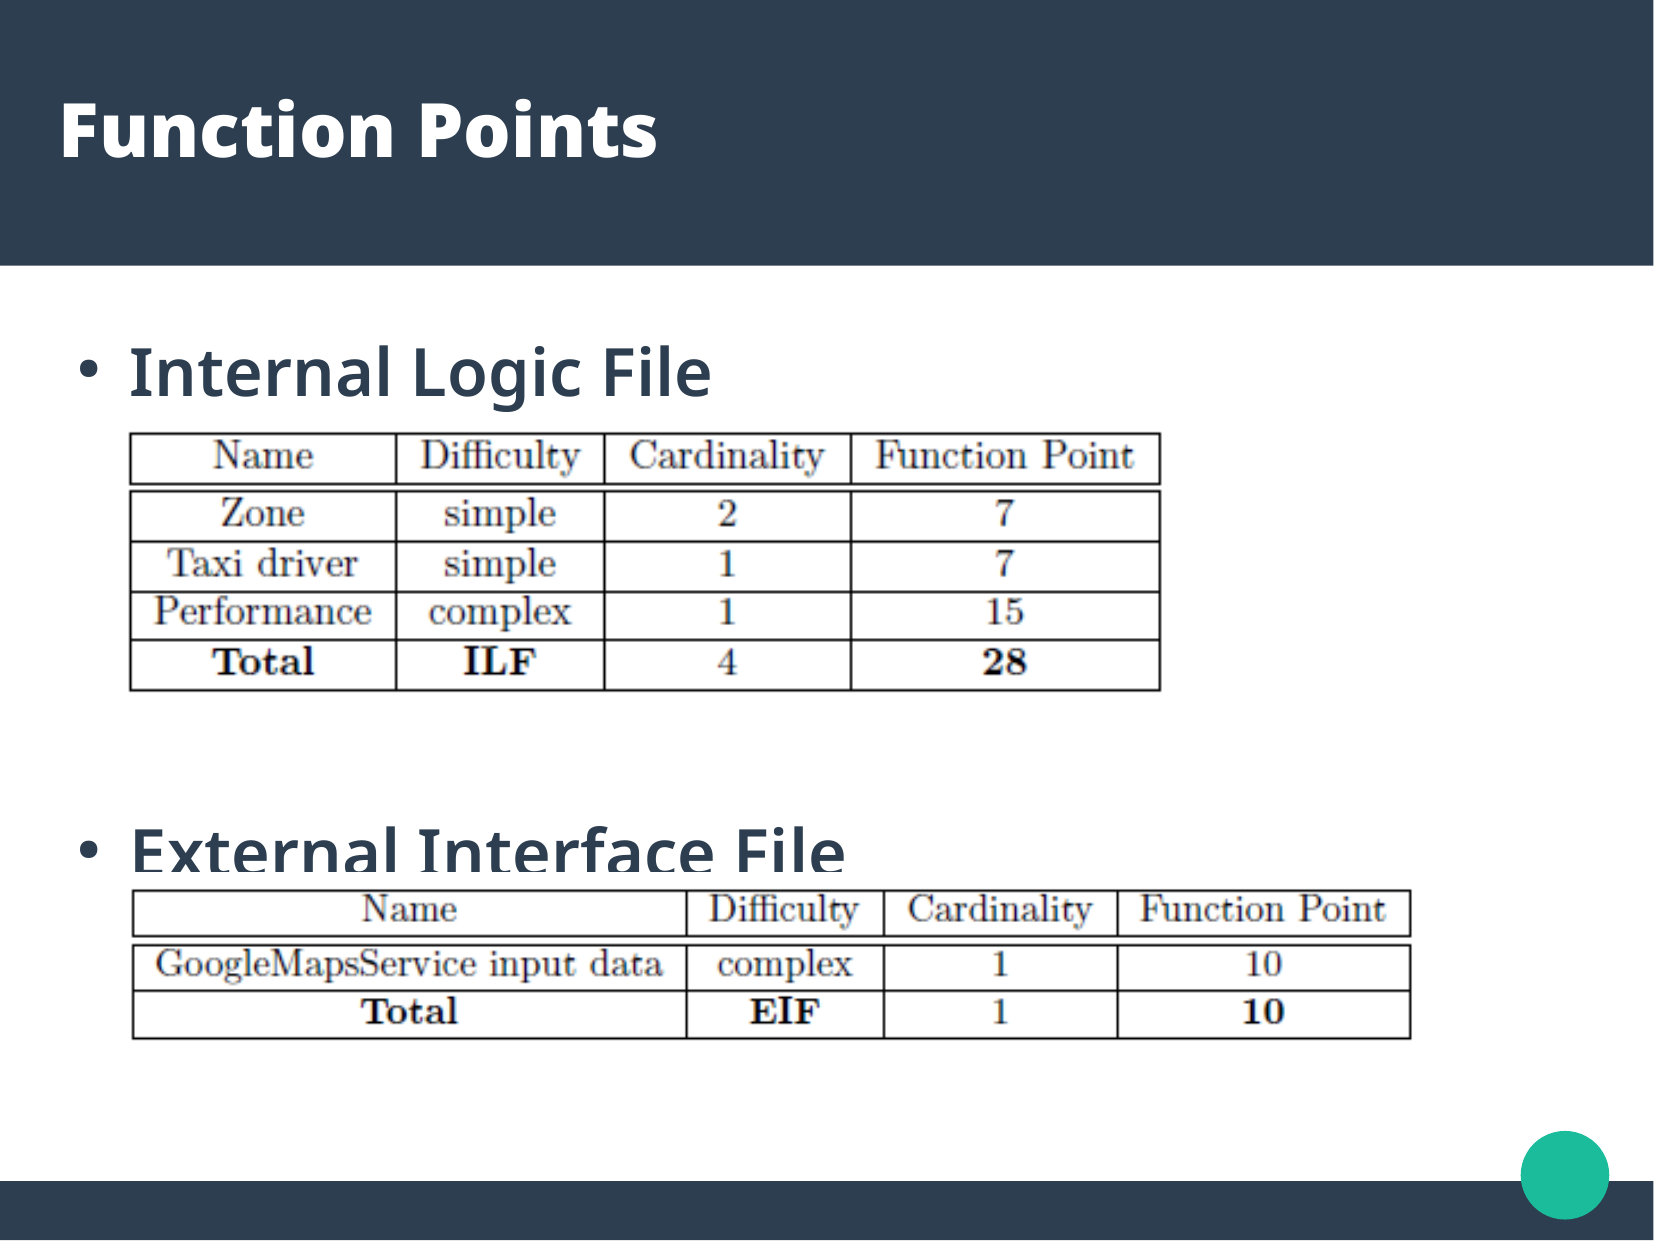

# Function Points
Internal Logic File
External Interface File